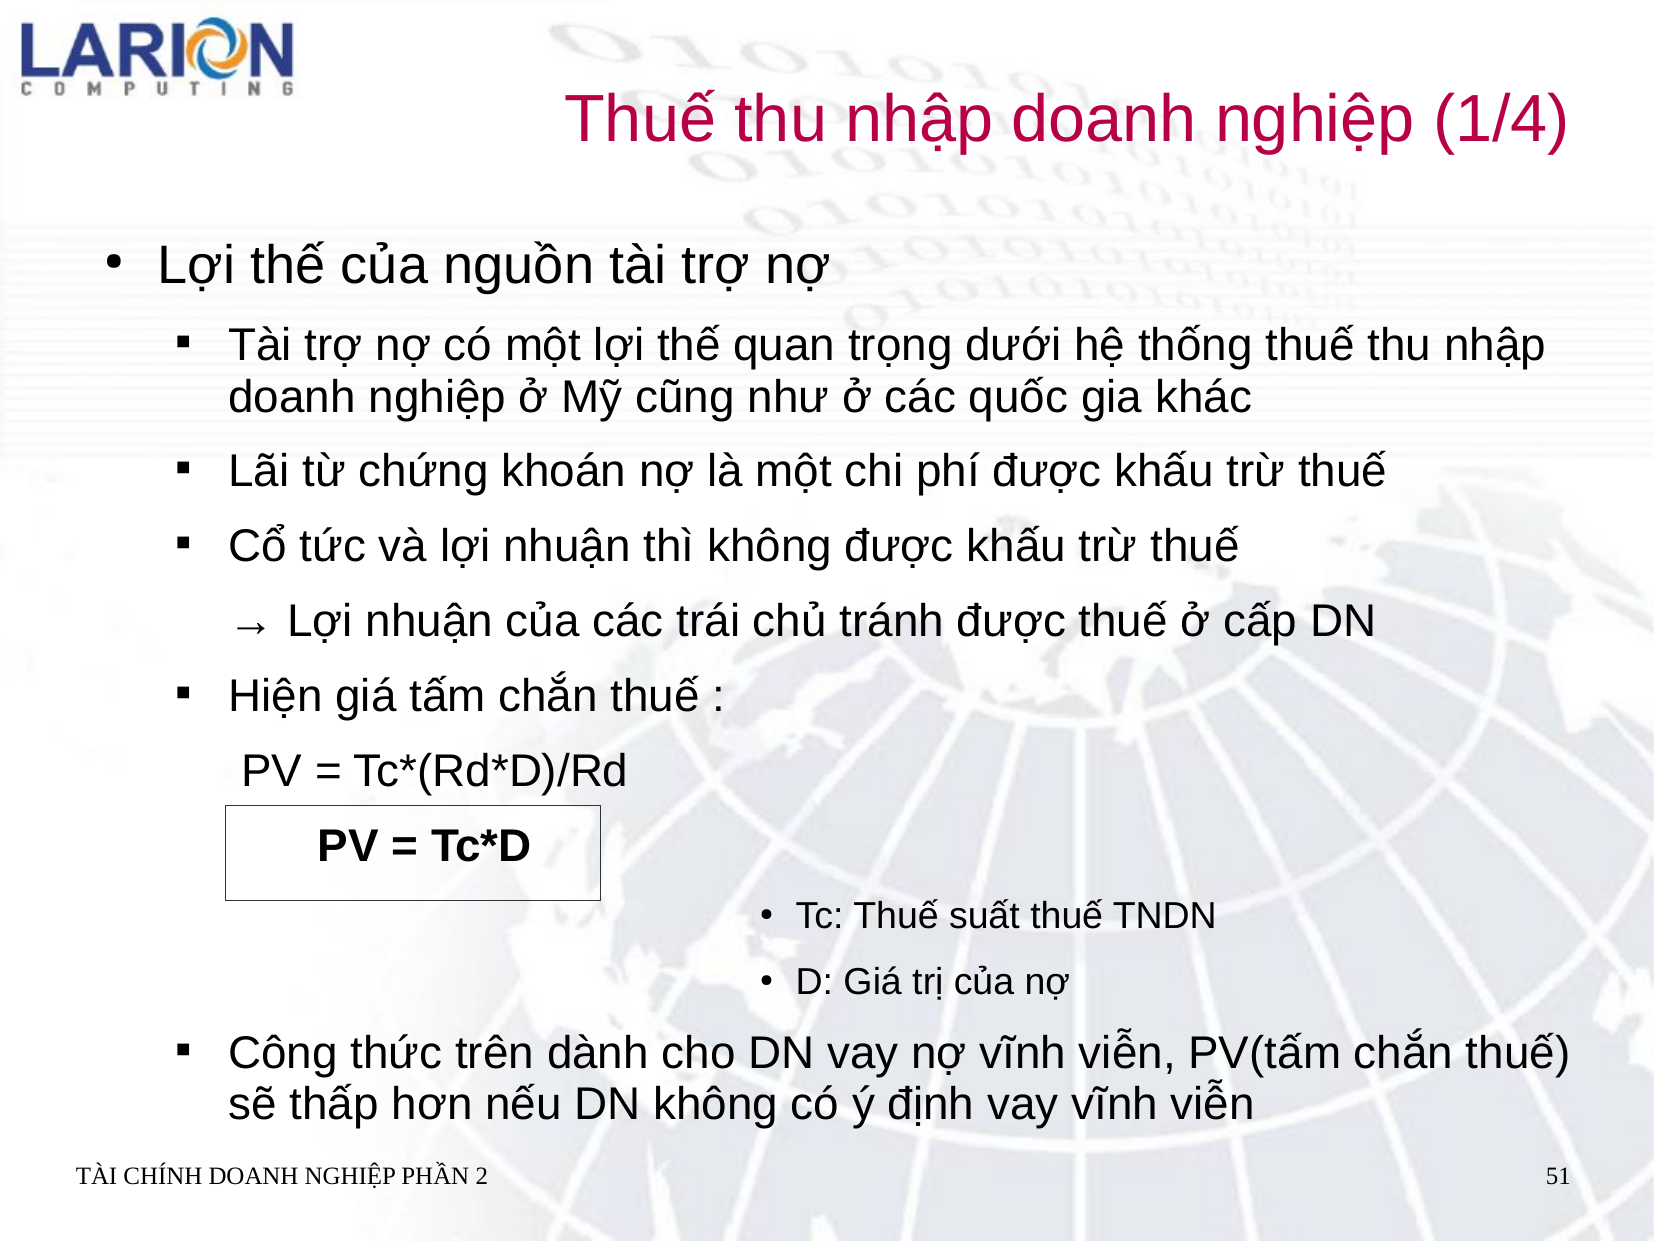

# Thuế thu nhập doanh nghiệp (1/4)
Lợi thế của nguồn tài trợ nợ
Tài trợ nợ có một lợi thế quan trọng dưới hệ thống thuế thu nhập doanh nghiệp ở Mỹ cũng như ở các quốc gia khác
Lãi từ chứng khoán nợ là một chi phí được khấu trừ thuế
Cổ tức và lợi nhuận thì không được khấu trừ thuế
→ Lợi nhuận của các trái chủ tránh được thuế ở cấp DN
Hiện giá tấm chắn thuế :
 PV = Tc*(Rd*D)/Rd
 PV = Tc*D
Tc: Thuế suất thuế TNDN
D: Giá trị của nợ
Công thức trên dành cho DN vay nợ vĩnh viễn, PV(tấm chắn thuế) sẽ thấp hơn nếu DN không có ý định vay vĩnh viễn
TÀI CHÍNH DOANH NGHIỆP PHẦN 2
51